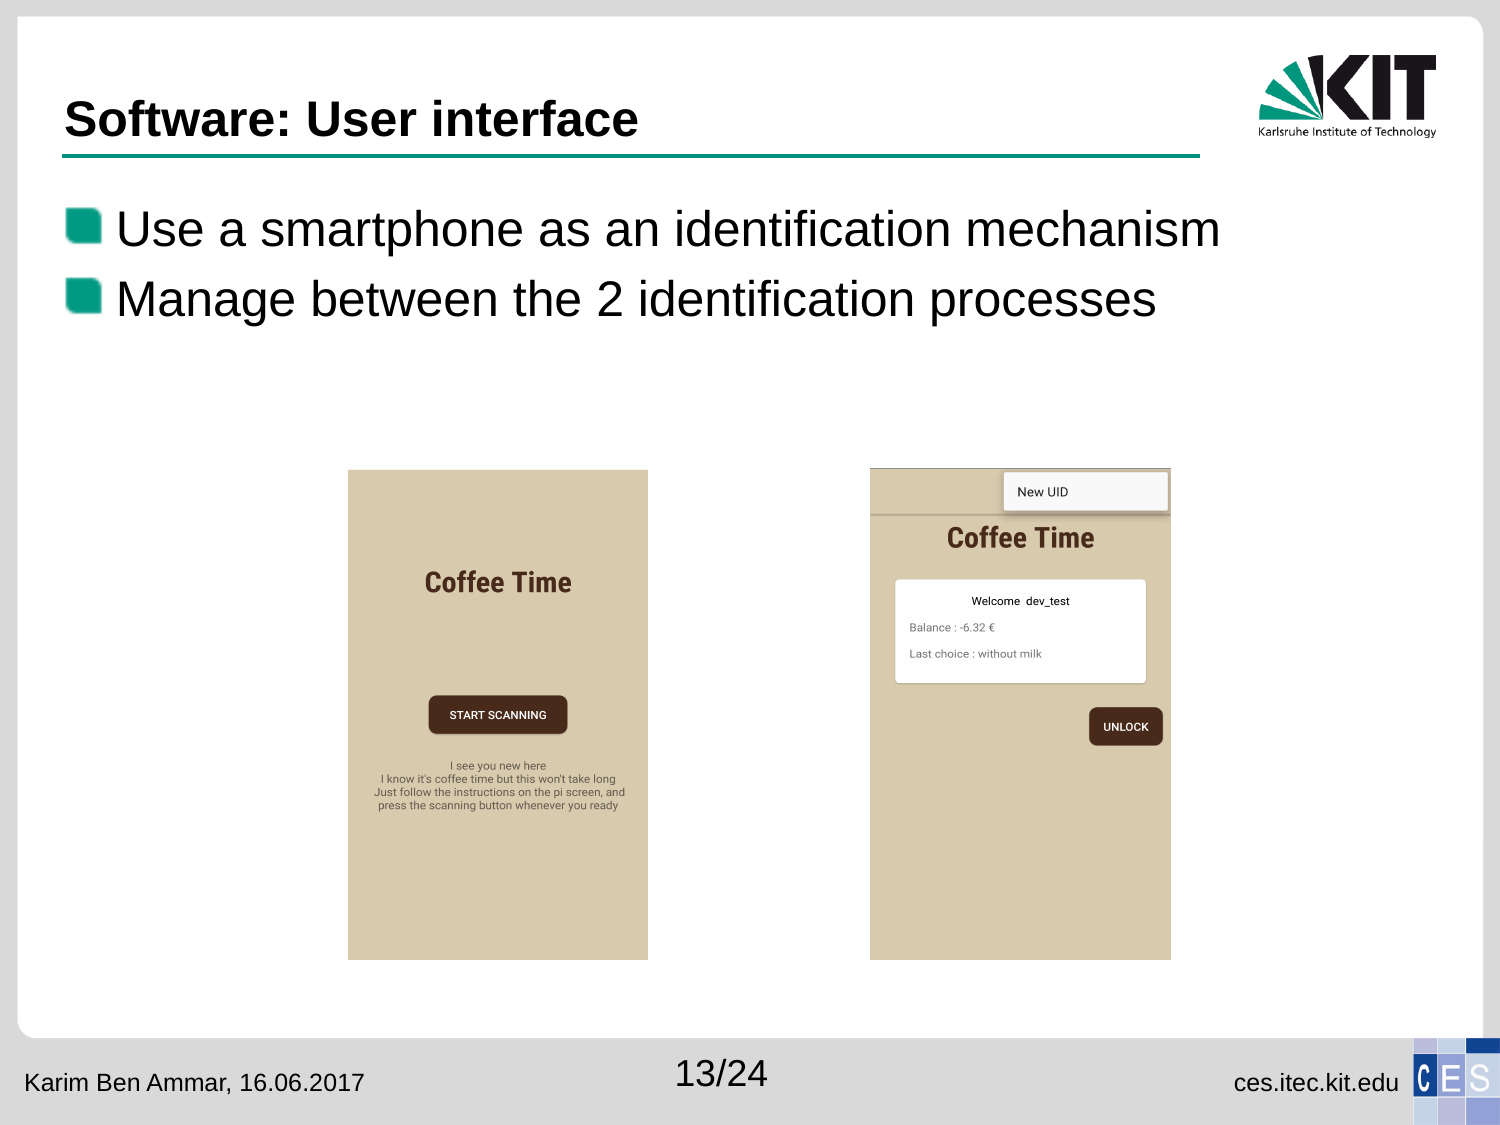

# Software: User interface
Use a smartphone as an identification mechanism
Manage between the 2 identification processes
13/24